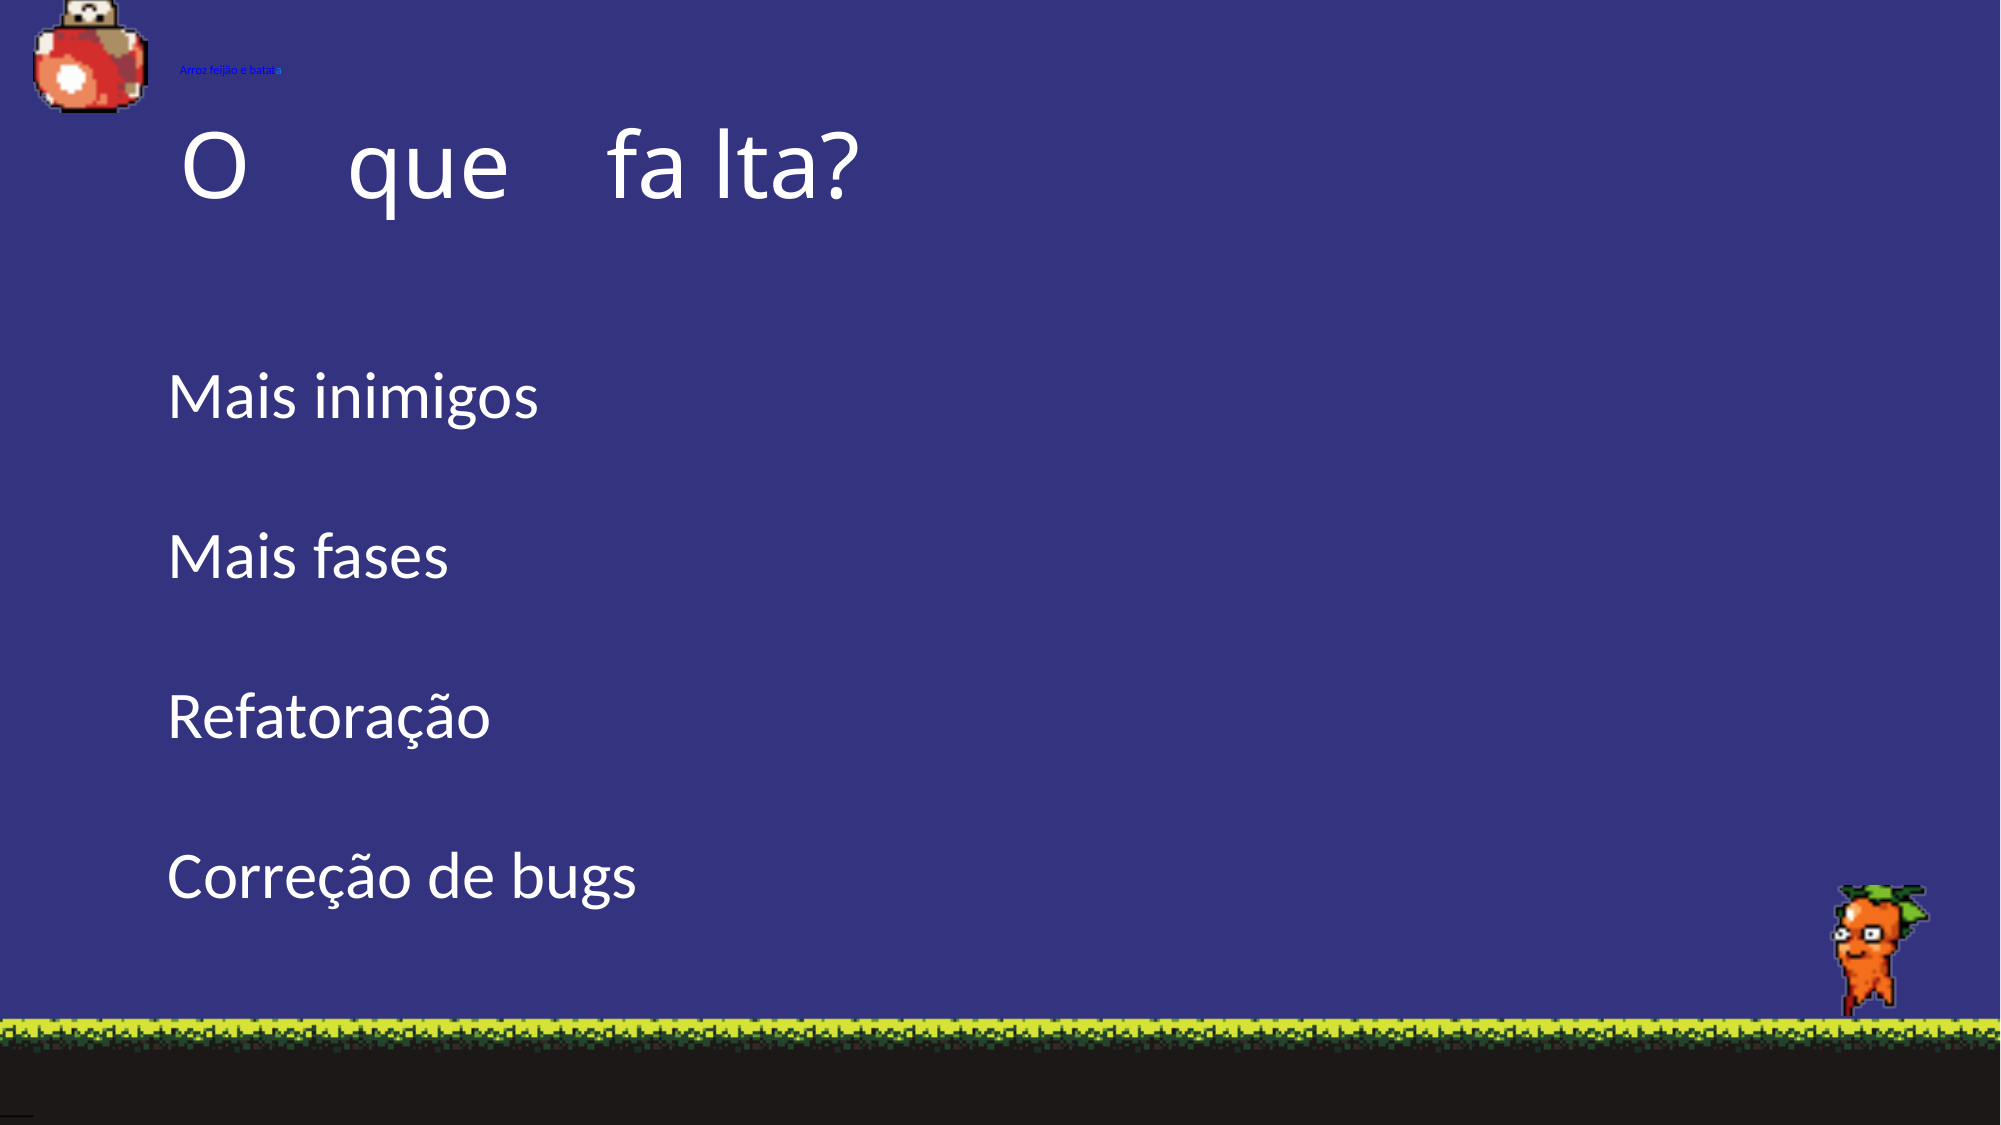

# Arroz feijão e batata O que fa lta?
Mais inimigos
Mais fases
Refatoração
Correção de bugs